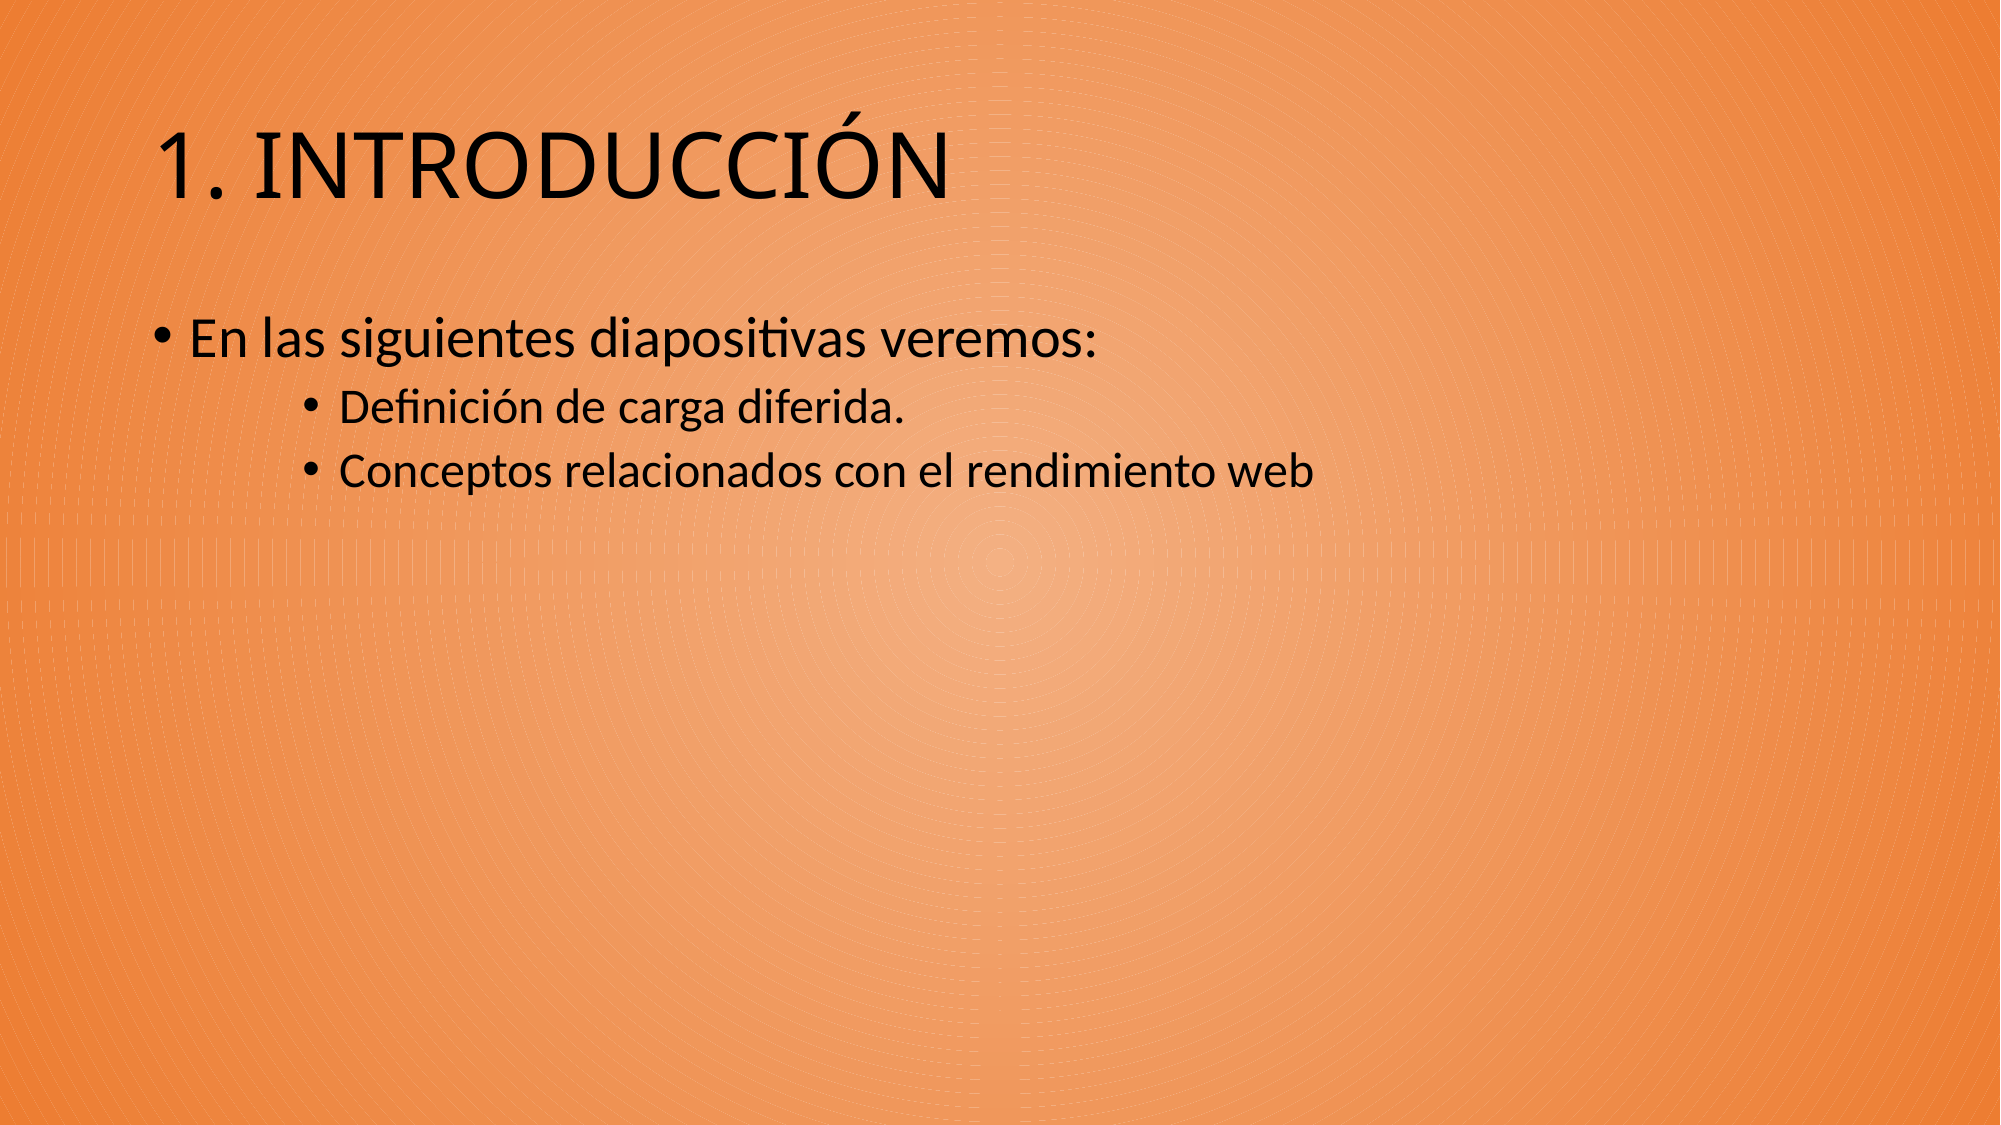

# 1. INTRODUCCIÓN
En las siguientes diapositivas veremos:
Definición de carga diferida.
Conceptos relacionados con el rendimiento web